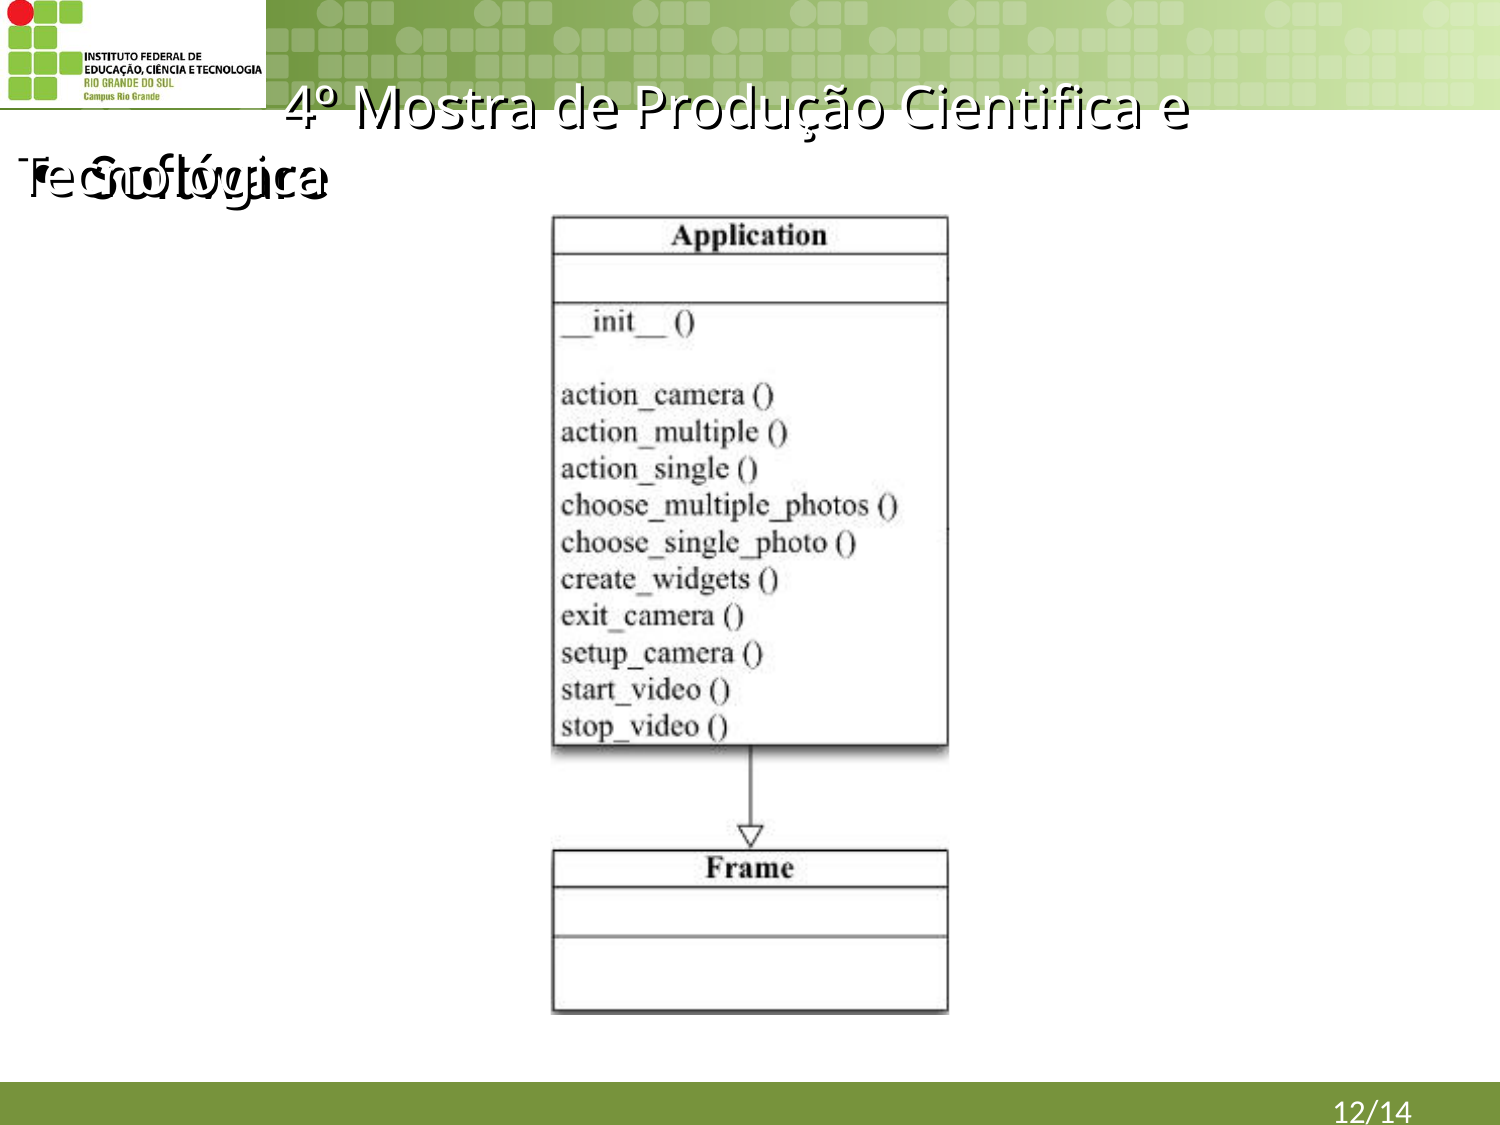

4º Mostra de Produção Cientifica e Tecnológica
# Software
Streaming de vídeo usando redes TCP/IP em Robótica Móvel